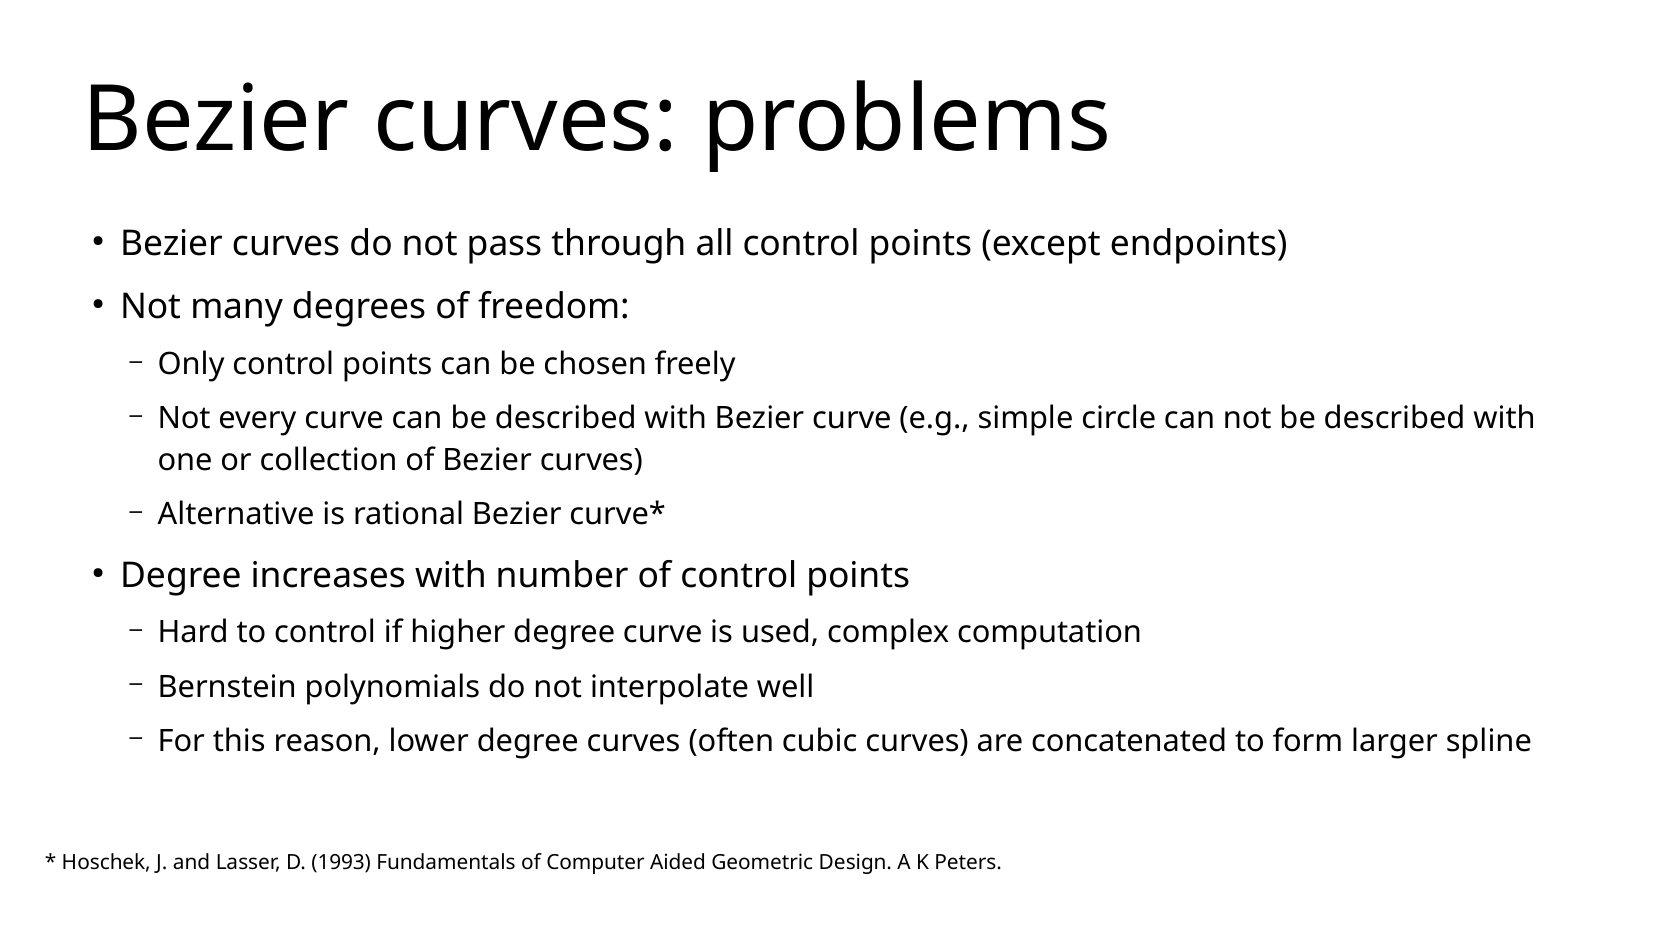

# Bezier curves: problems
Bezier curves do not pass through all control points (except endpoints)
Not many degrees of freedom:
Only control points can be chosen freely
Not every curve can be described with Bezier curve (e.g., simple circle can not be described with one or collection of Bezier curves)
Alternative is rational Bezier curve*
Degree increases with number of control points
Hard to control if higher degree curve is used, complex computation
Bernstein polynomials do not interpolate well
For this reason, lower degree curves (often cubic curves) are concatenated to form larger spline
* Hoschek, J. and Lasser, D. (1993) Fundamentals of Computer Aided Geometric Design. A K Peters.